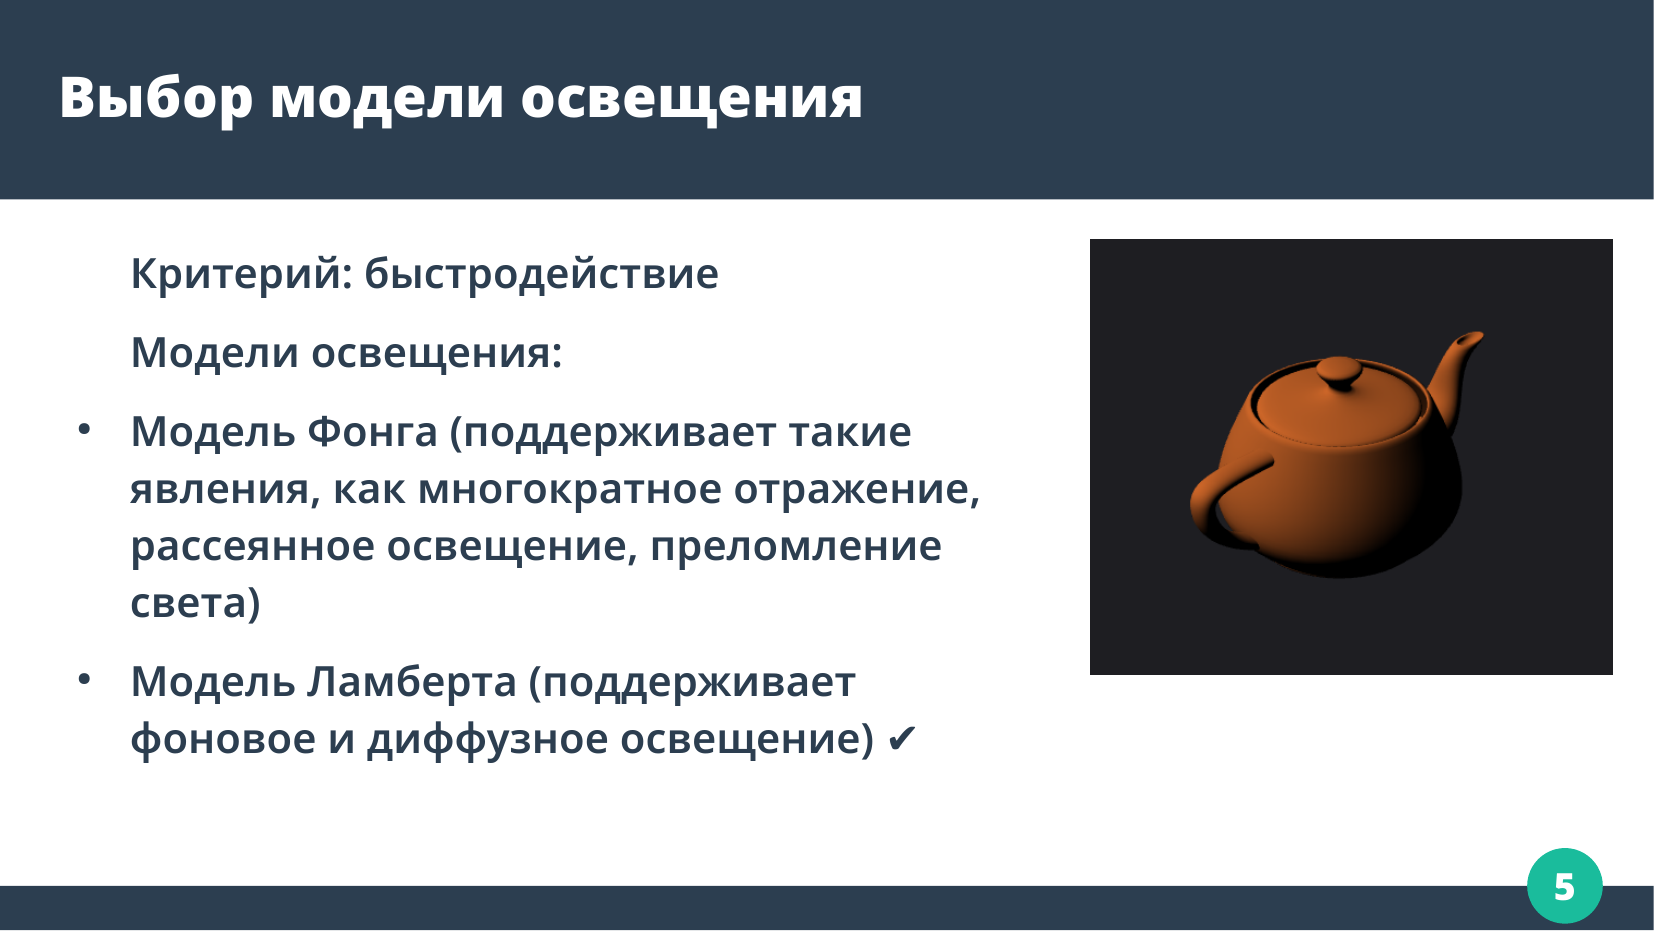

# Выбор модели освещения
Критерий: быстродействие
Модели освещения:
Модель Фонга (поддерживает такие явления, как многократное отражение, рассеянное освещение, преломление света)
Модель Ламберта (поддерживает фоновое и диффузное освещение) ✔